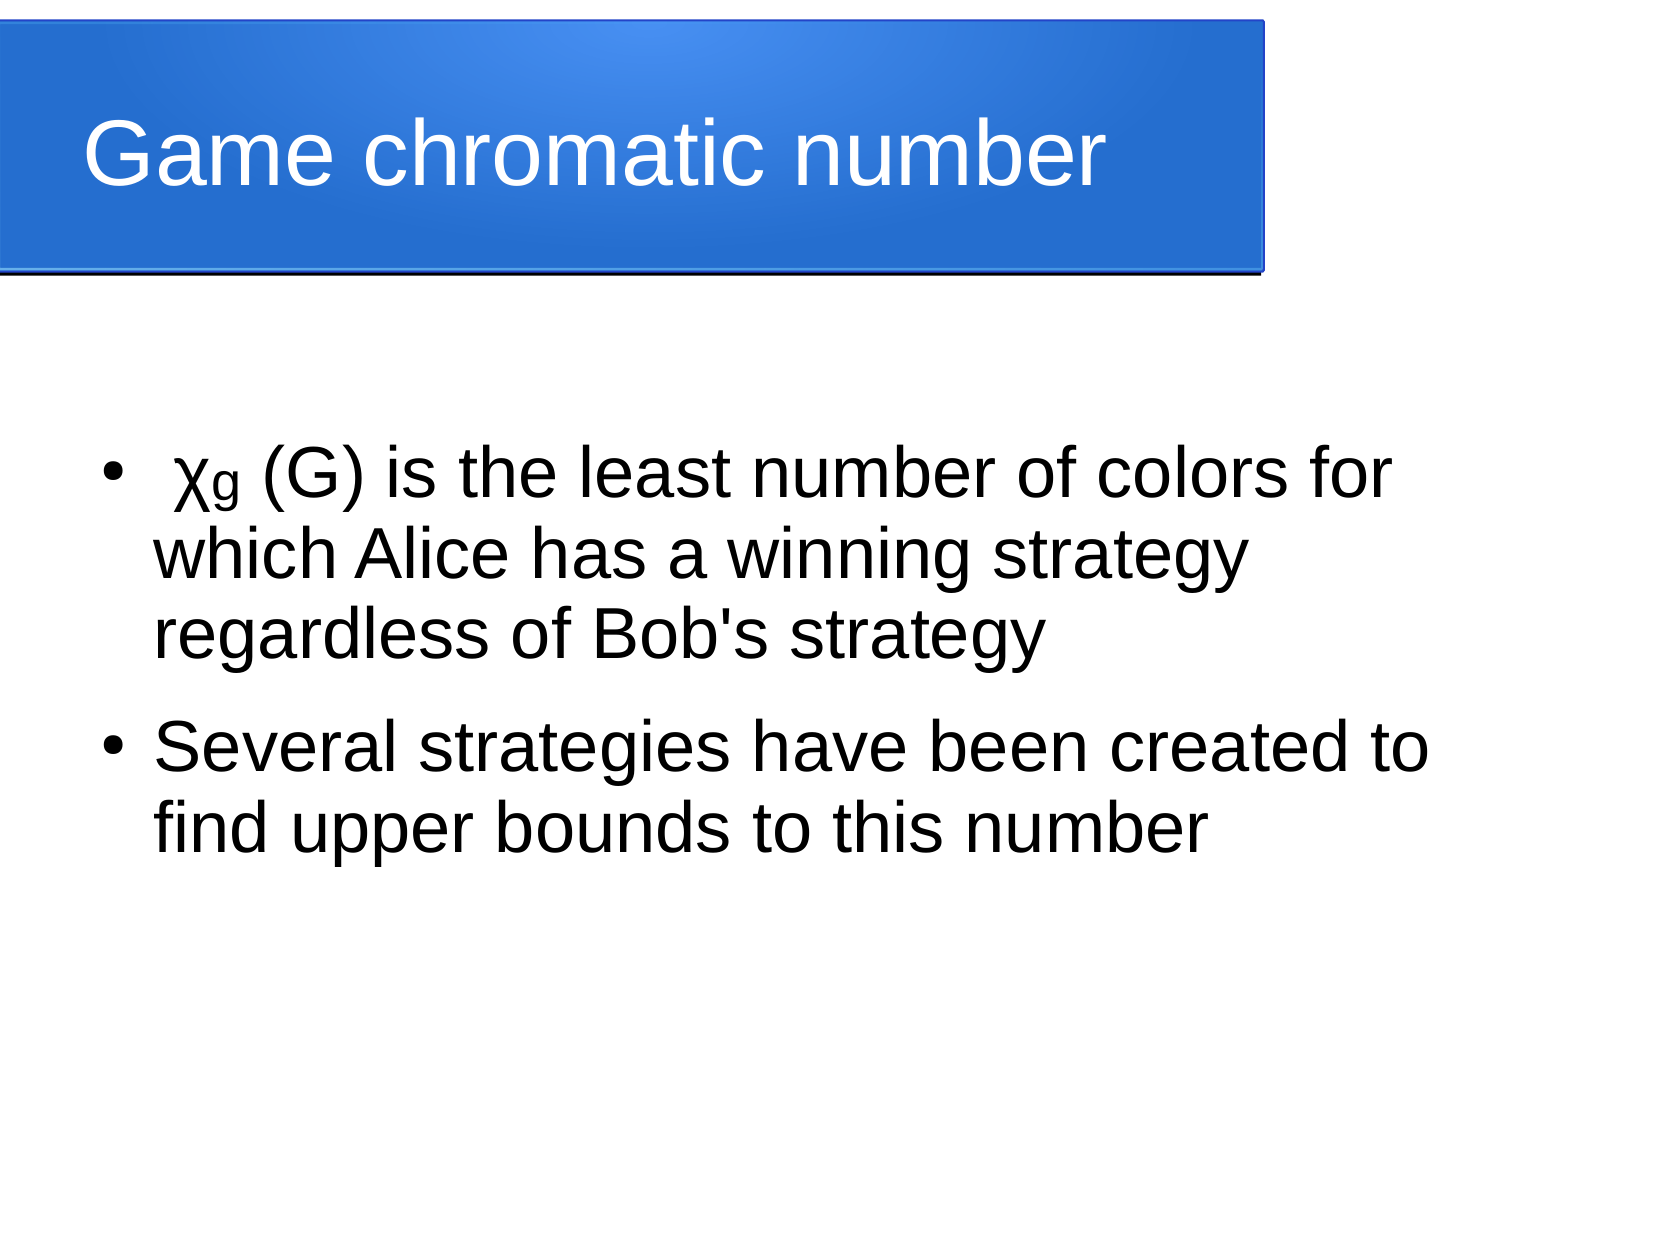

# Game chromatic number
 χg (G) is the least number of colors for which Alice has a winning strategy regardless of Bob's strategy
Several strategies have been created to find upper bounds to this number